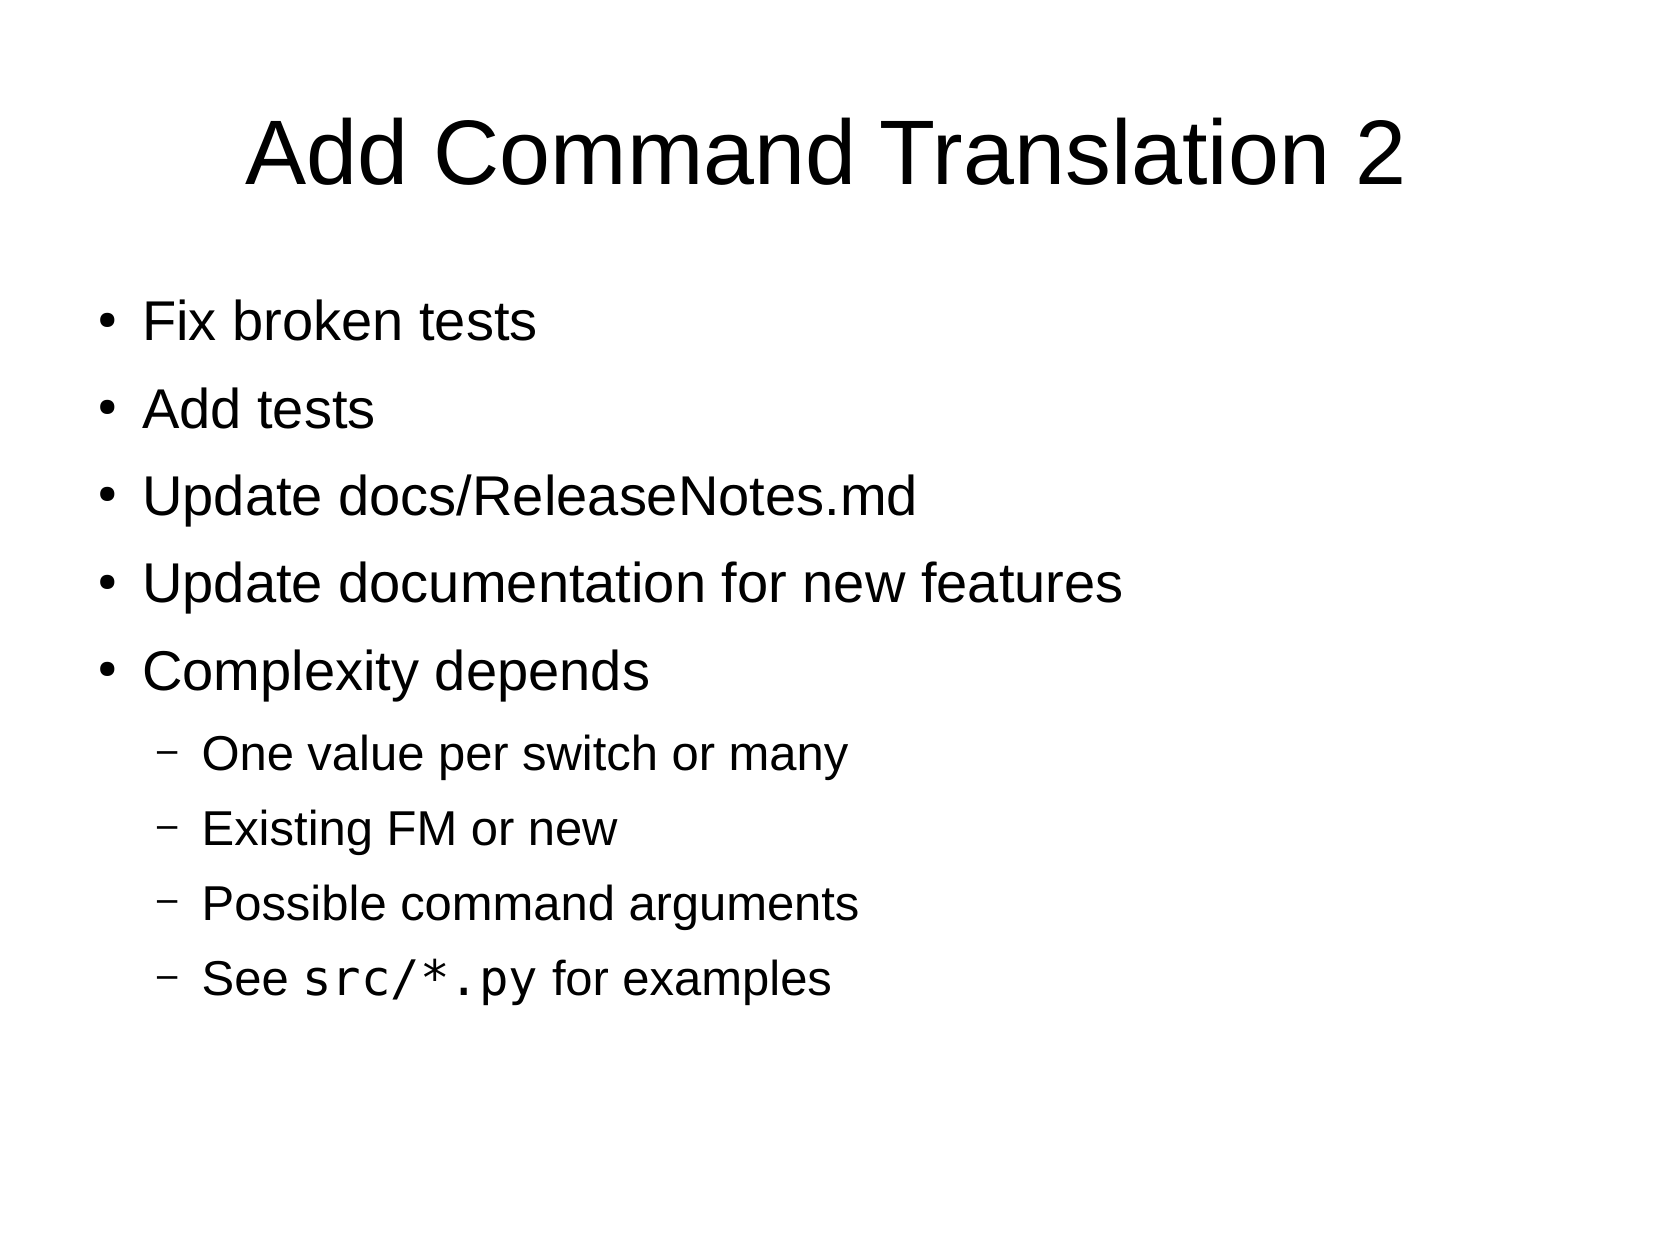

# Add Command Translation 2
Fix broken tests
Add tests
Update docs/ReleaseNotes.md
Update documentation for new features
Complexity depends
One value per switch or many
Existing FM or new
Possible command arguments
See src/*.py for examples